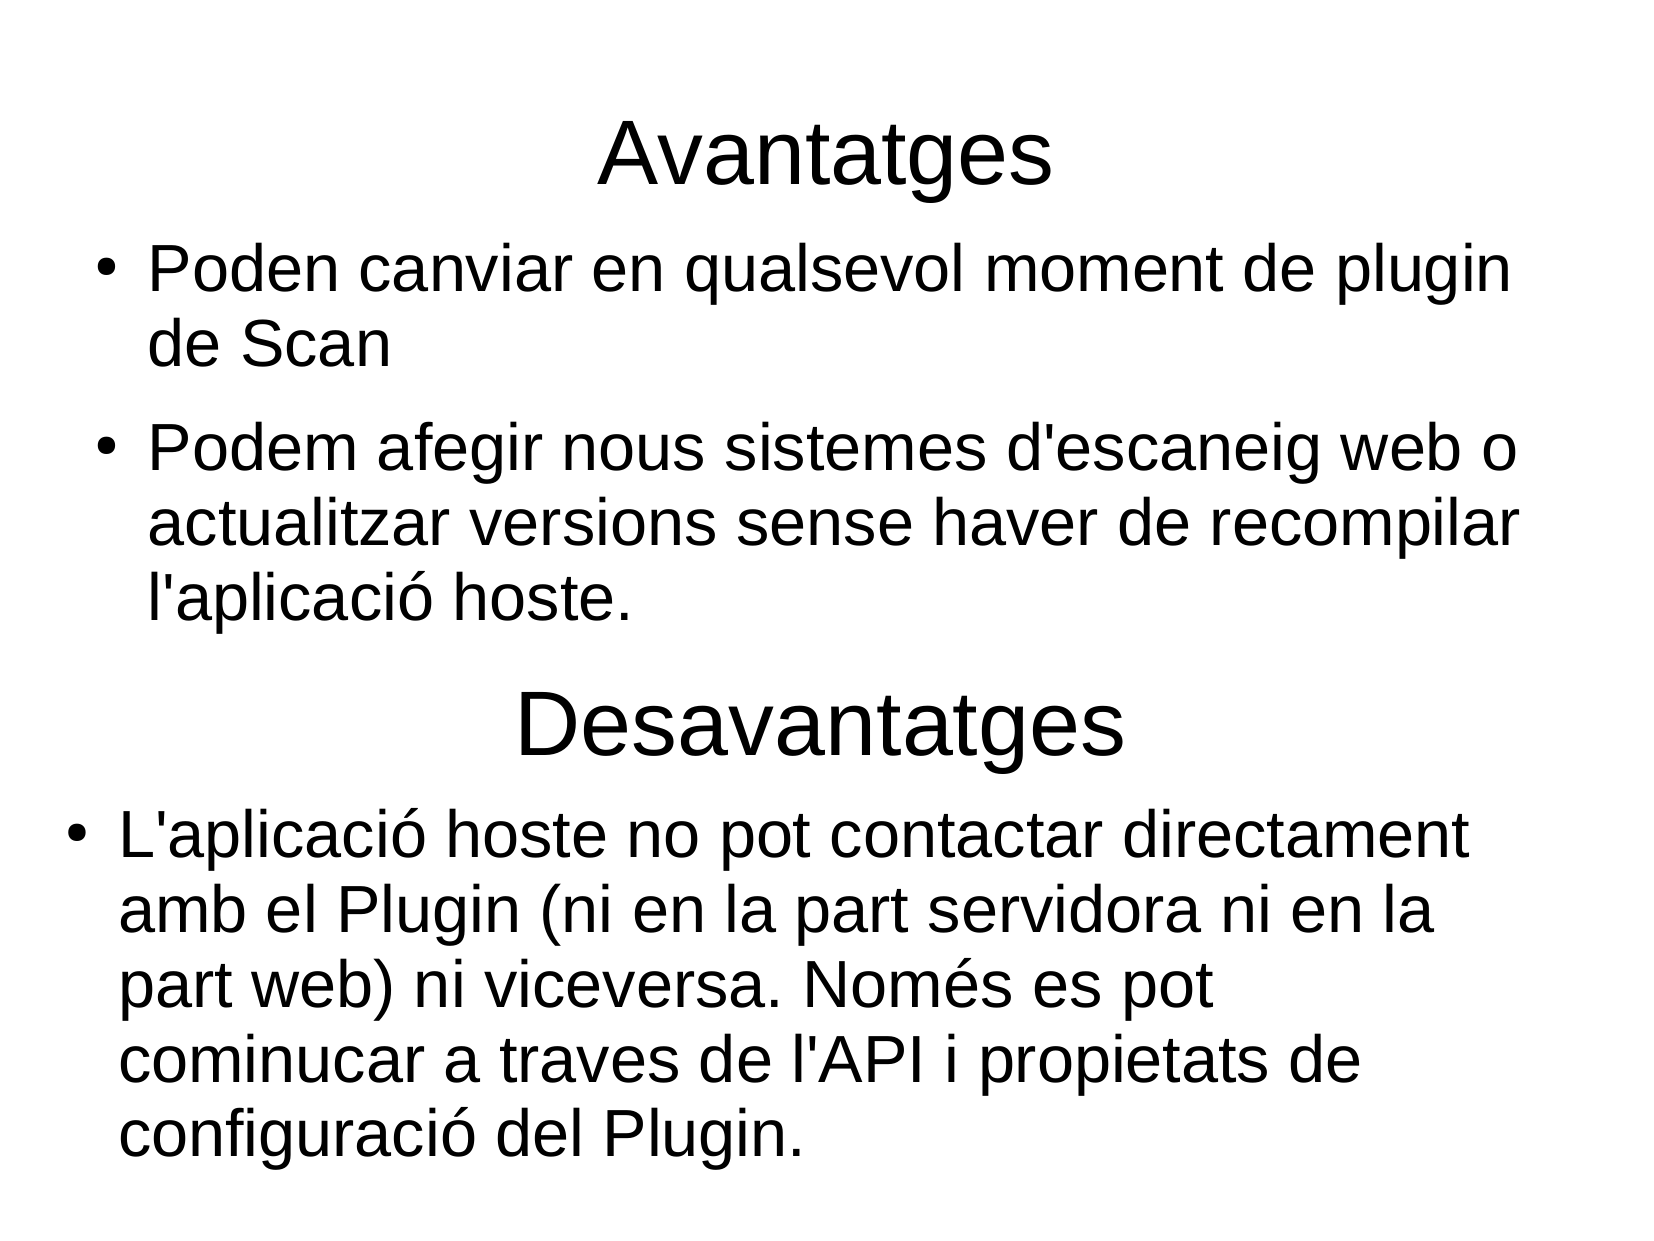

# Avantatges
Poden canviar en qualsevol moment de plugin de Scan
Podem afegir nous sistemes d'escaneig web o actualitzar versions sense haver de recompilar l'aplicació hoste.
Desavantatges
L'aplicació hoste no pot contactar directament amb el Plugin (ni en la part servidora ni en la part web) ni viceversa. Només es pot cominucar a traves de l'API i propietats de configuració del Plugin.